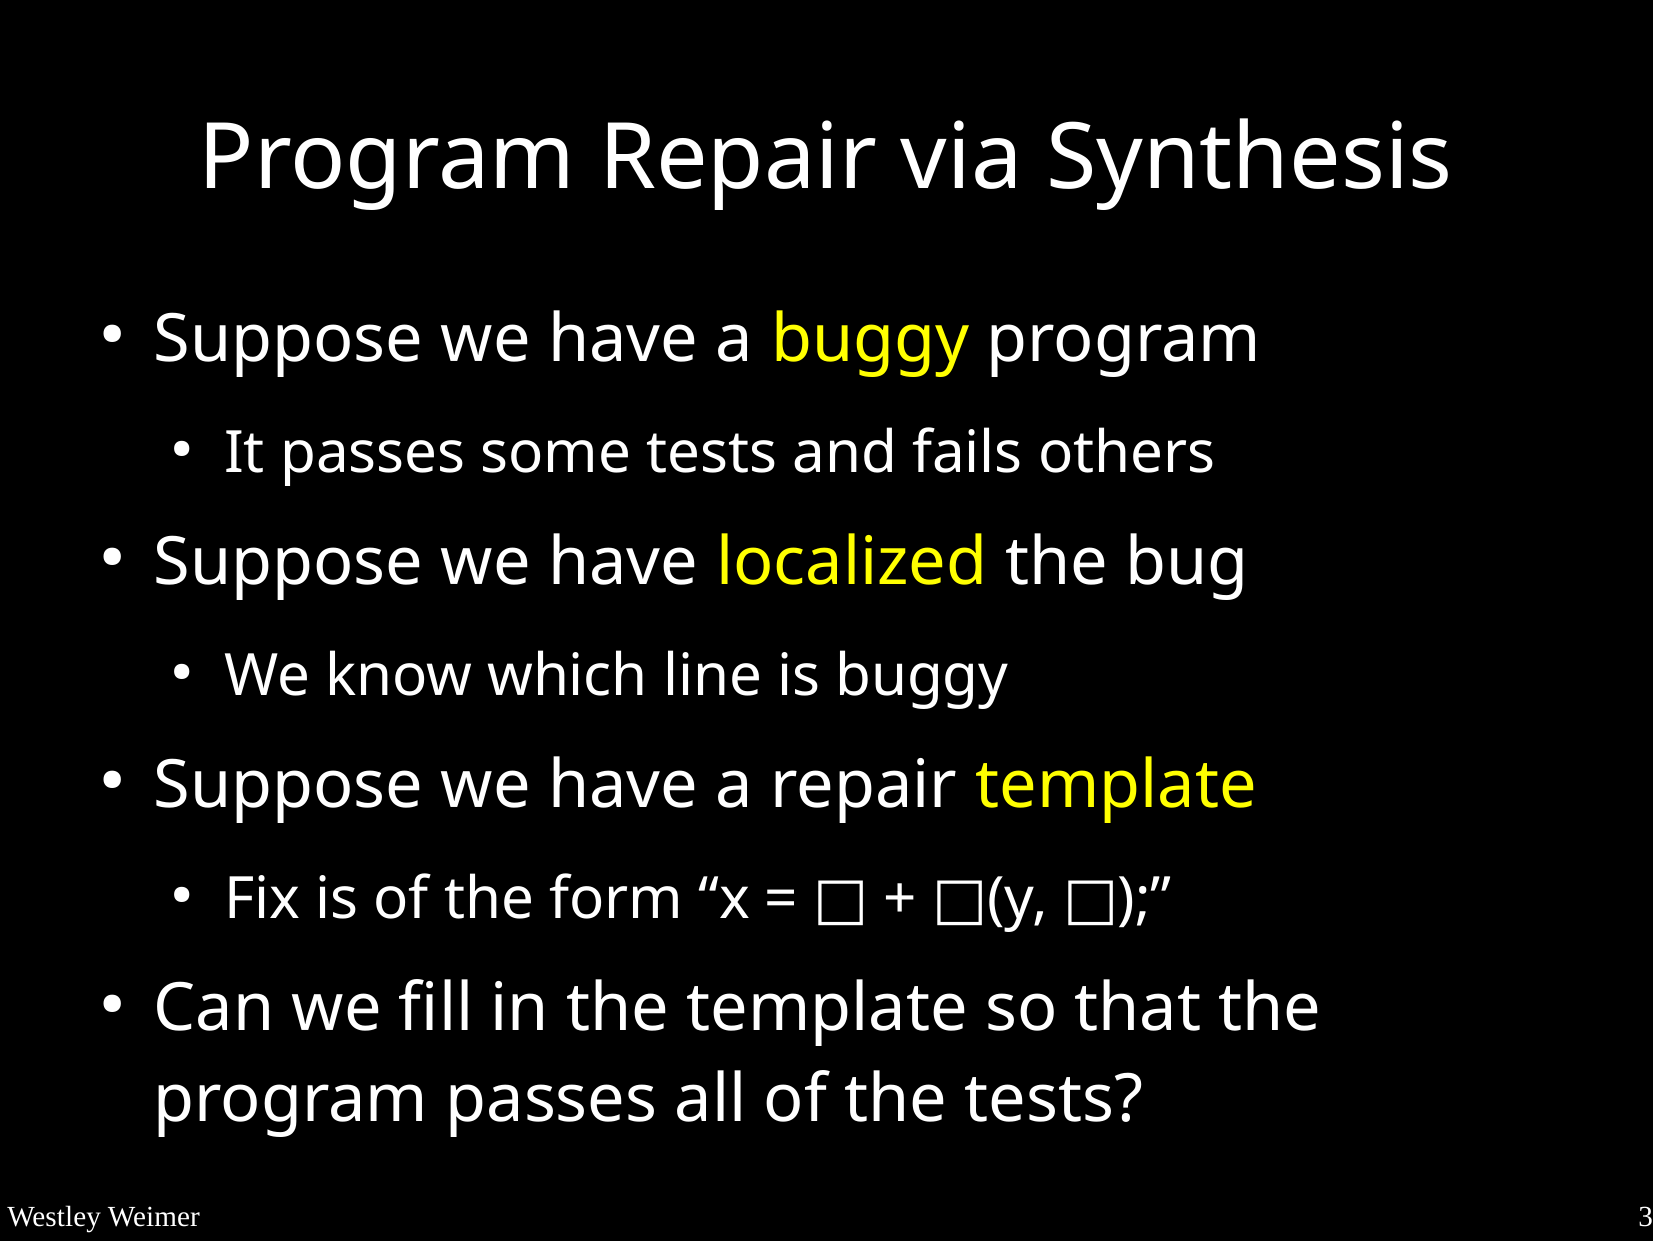

# Program Repair via Synthesis
Suppose we have a buggy program
It passes some tests and fails others
Suppose we have localized the bug
We know which line is buggy
Suppose we have a repair template
Fix is of the form “x = □ + □(y, □);”
Can we fill in the template so that the program passes all of the tests?
3